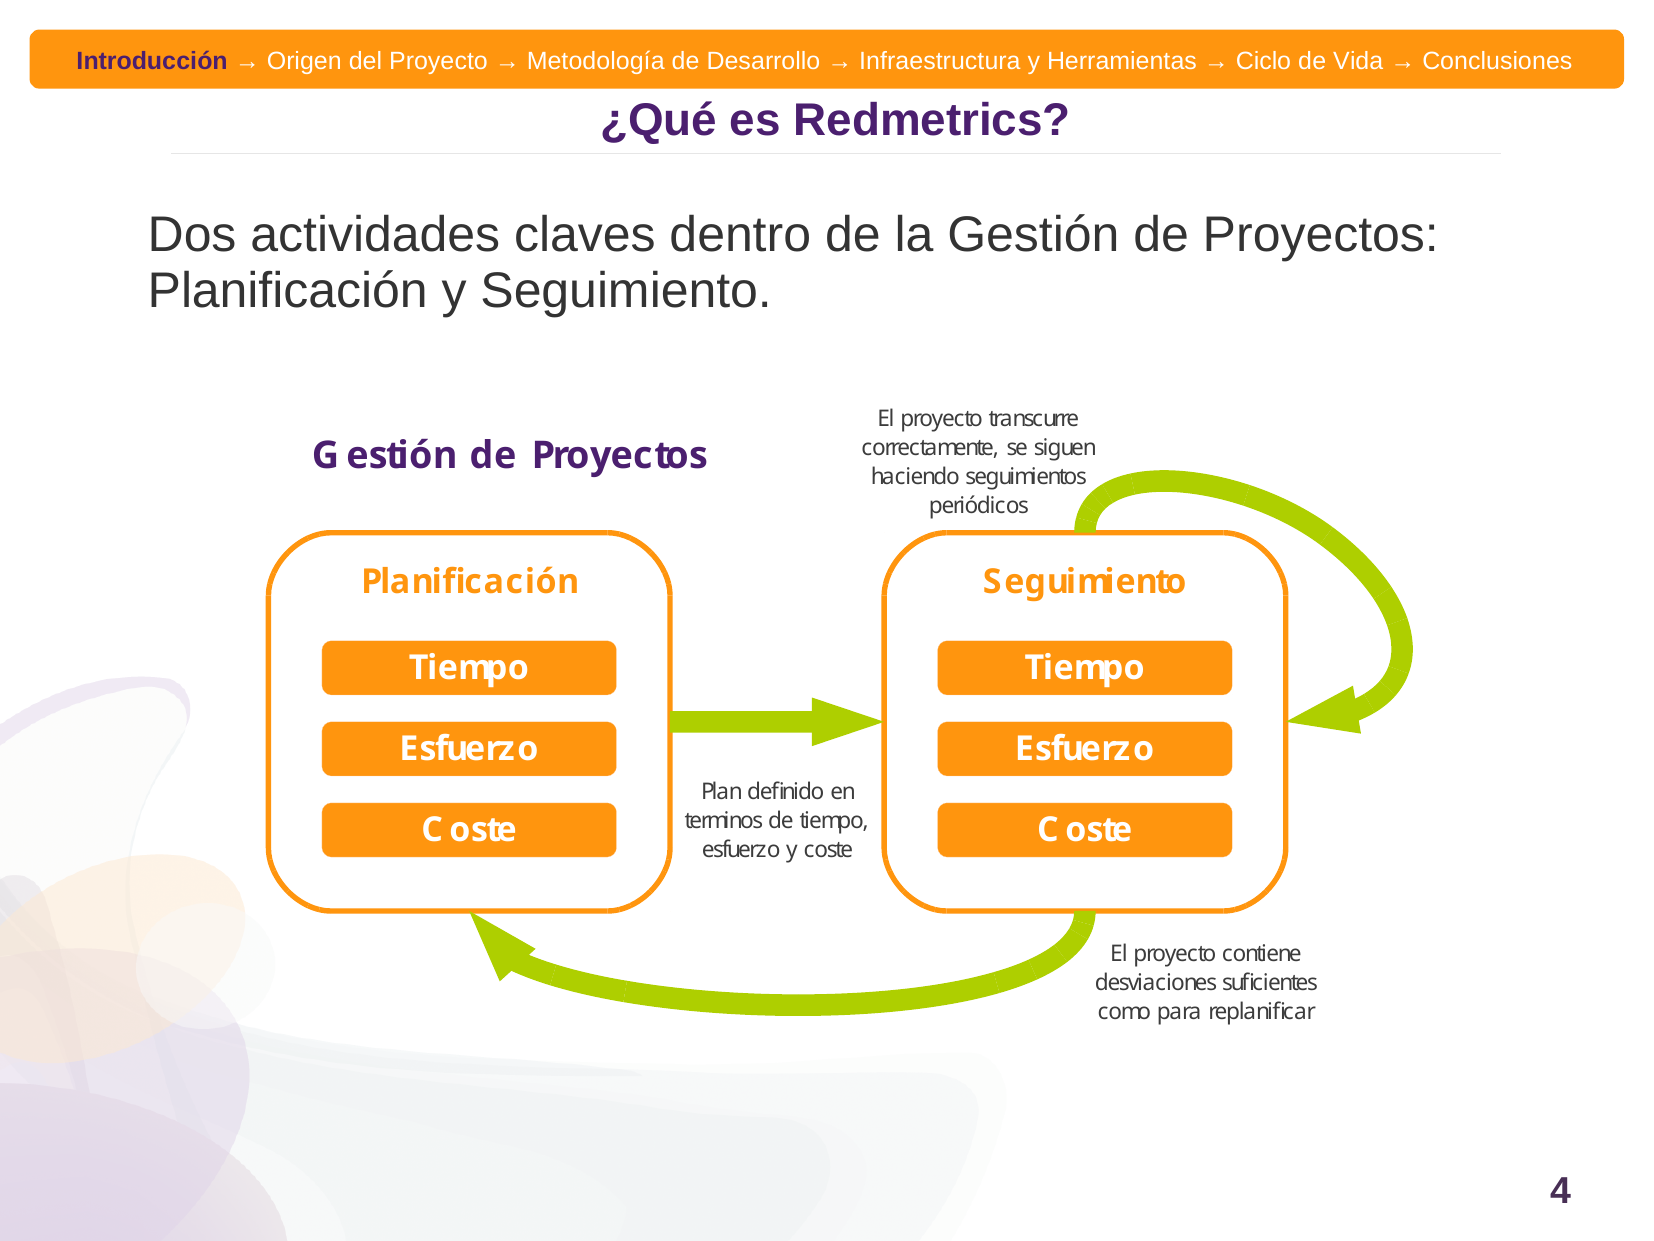

Introducción → Origen del Proyecto → Metodología de Desarrollo → Infraestructura y Herramientas → Ciclo de Vida → Conclusiones
¿Qué es Redmetrics?
#
Dos actividades claves dentro de la Gestión de Proyectos: Planificación y Seguimiento.